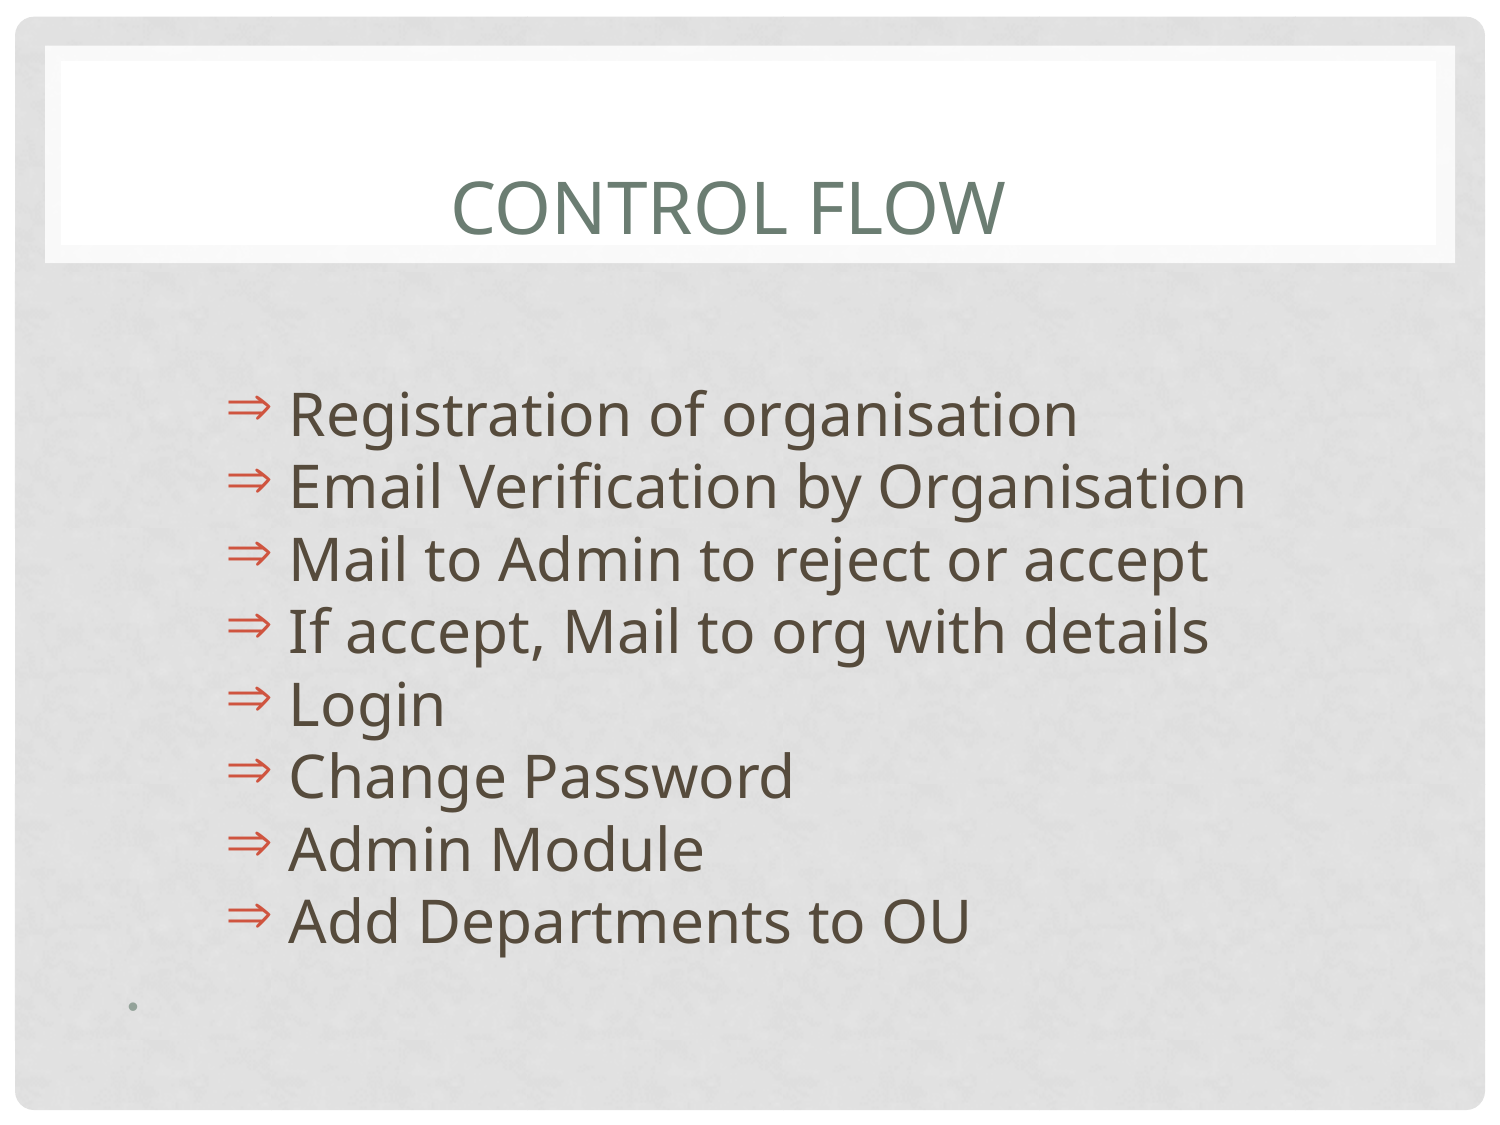

# Control flow
 Registration of organisation
 Email Verification by Organisation
 Mail to Admin to reject or accept
 If accept, Mail to org with details
 Login
 Change Password
 Admin Module
 Add Departments to OU